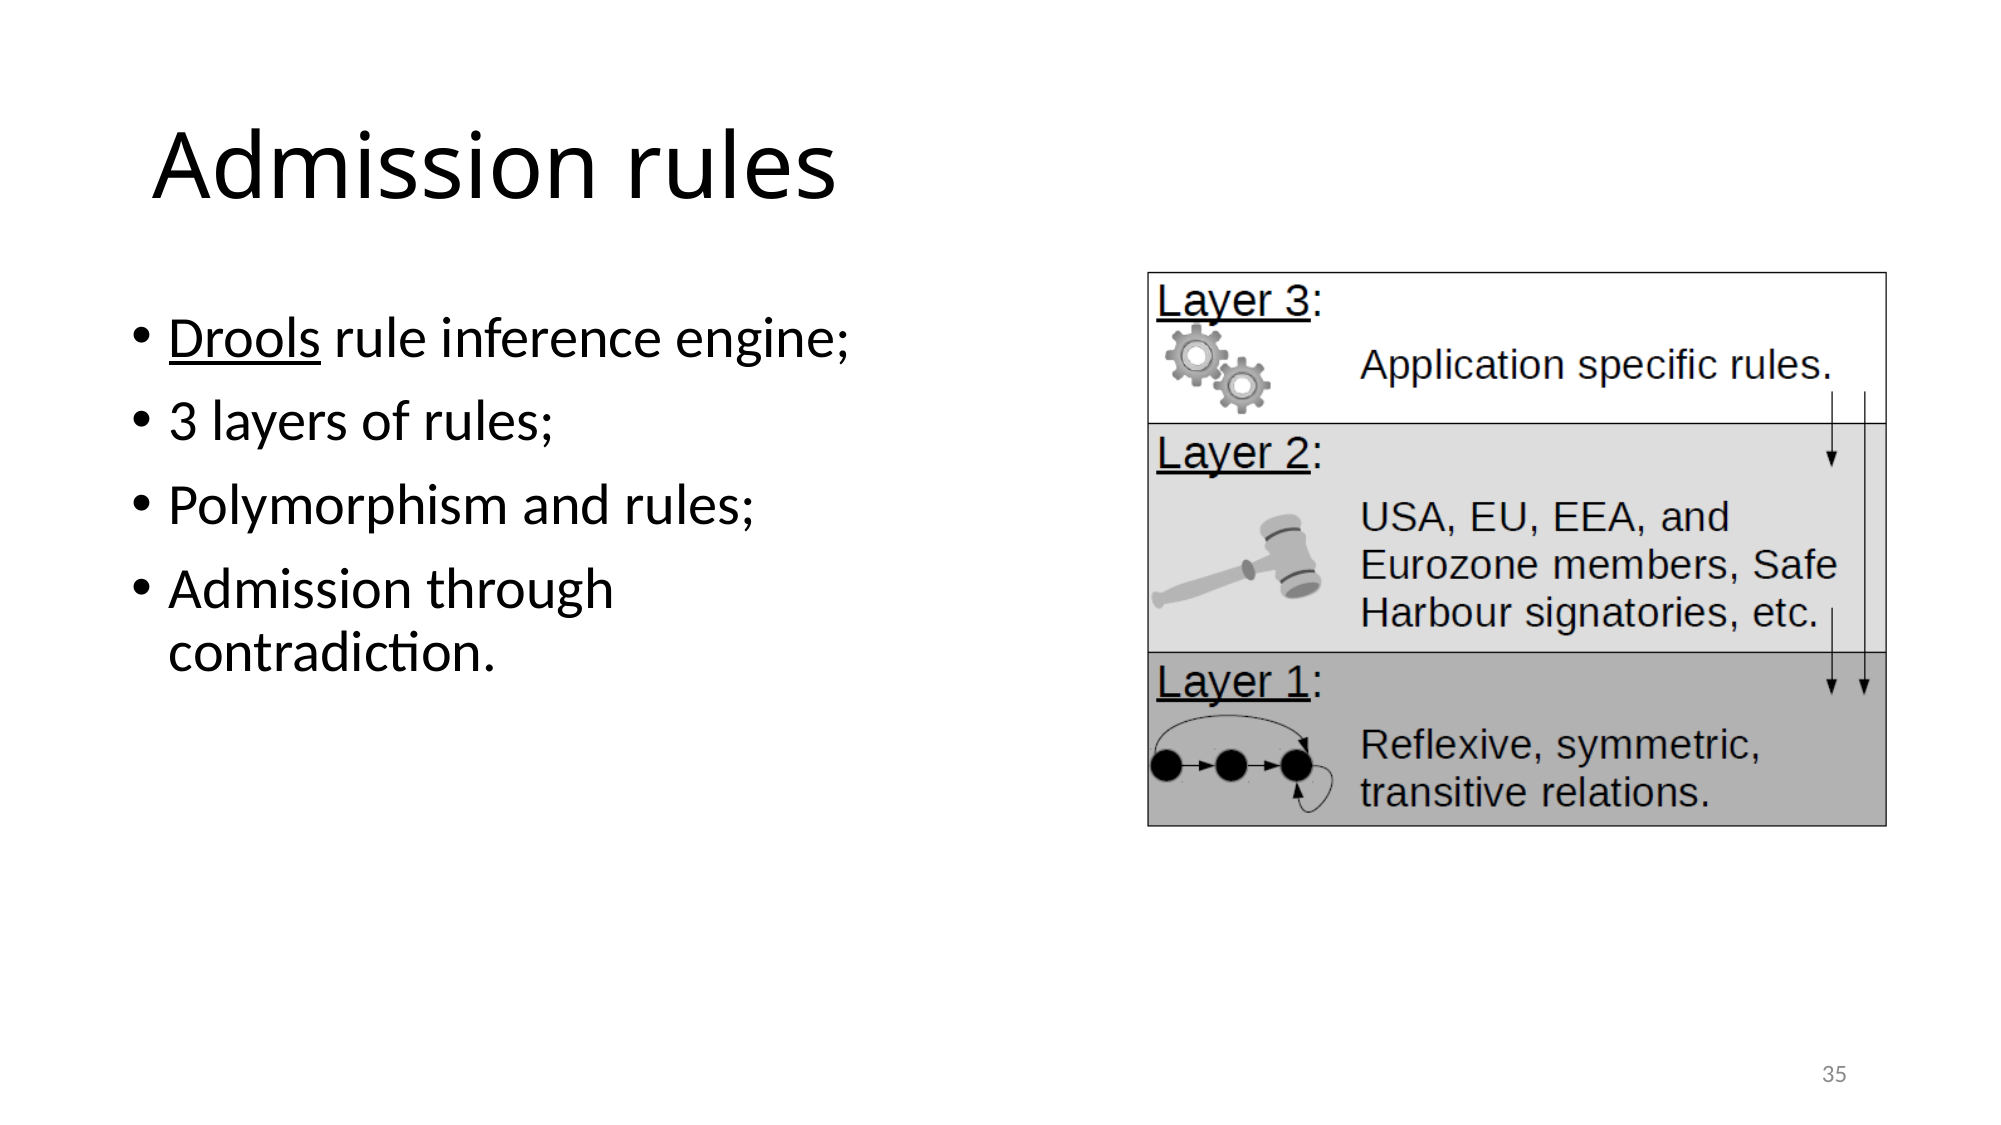

# Admission rules
Drools rule inference engine;
3 layers of rules;
Polymorphism and rules;
Admission through contradiction.